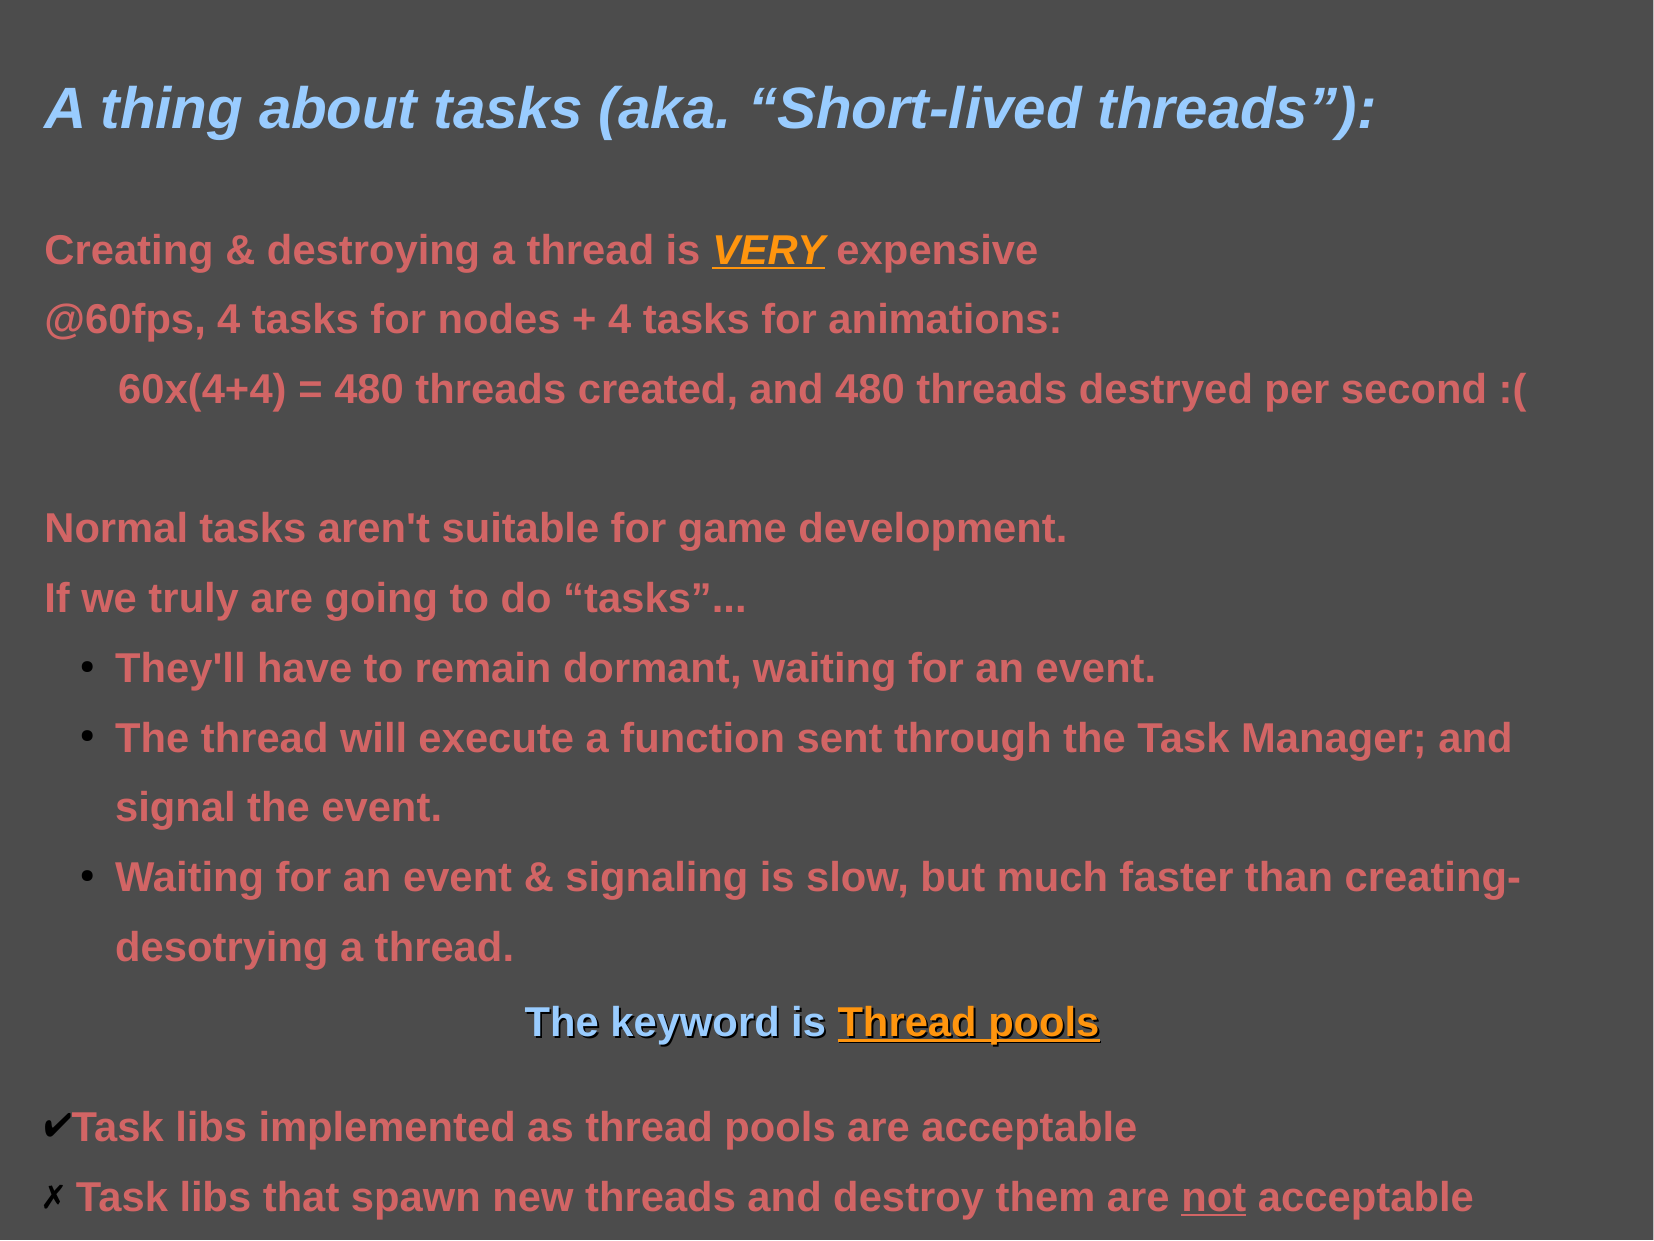

A thing about tasks (aka. “Short-lived threads”):
Creating & destroying a thread is VERY expensive
@60fps, 4 tasks for nodes + 4 tasks for animations:
	60x(4+4) = 480 threads created, and 480 threads destryed per second :(
Normal tasks aren't suitable for game development.
If we truly are going to do “tasks”...
They'll have to remain dormant, waiting for an event.
The thread will execute a function sent through the Task Manager; and signal the event.
Waiting for an event & signaling is slow, but much faster than creating-desotrying a thread.
The keyword is Thread pools
Task libs implemented as thread pools are acceptable
 Task libs that spawn new threads and destroy them are not acceptable